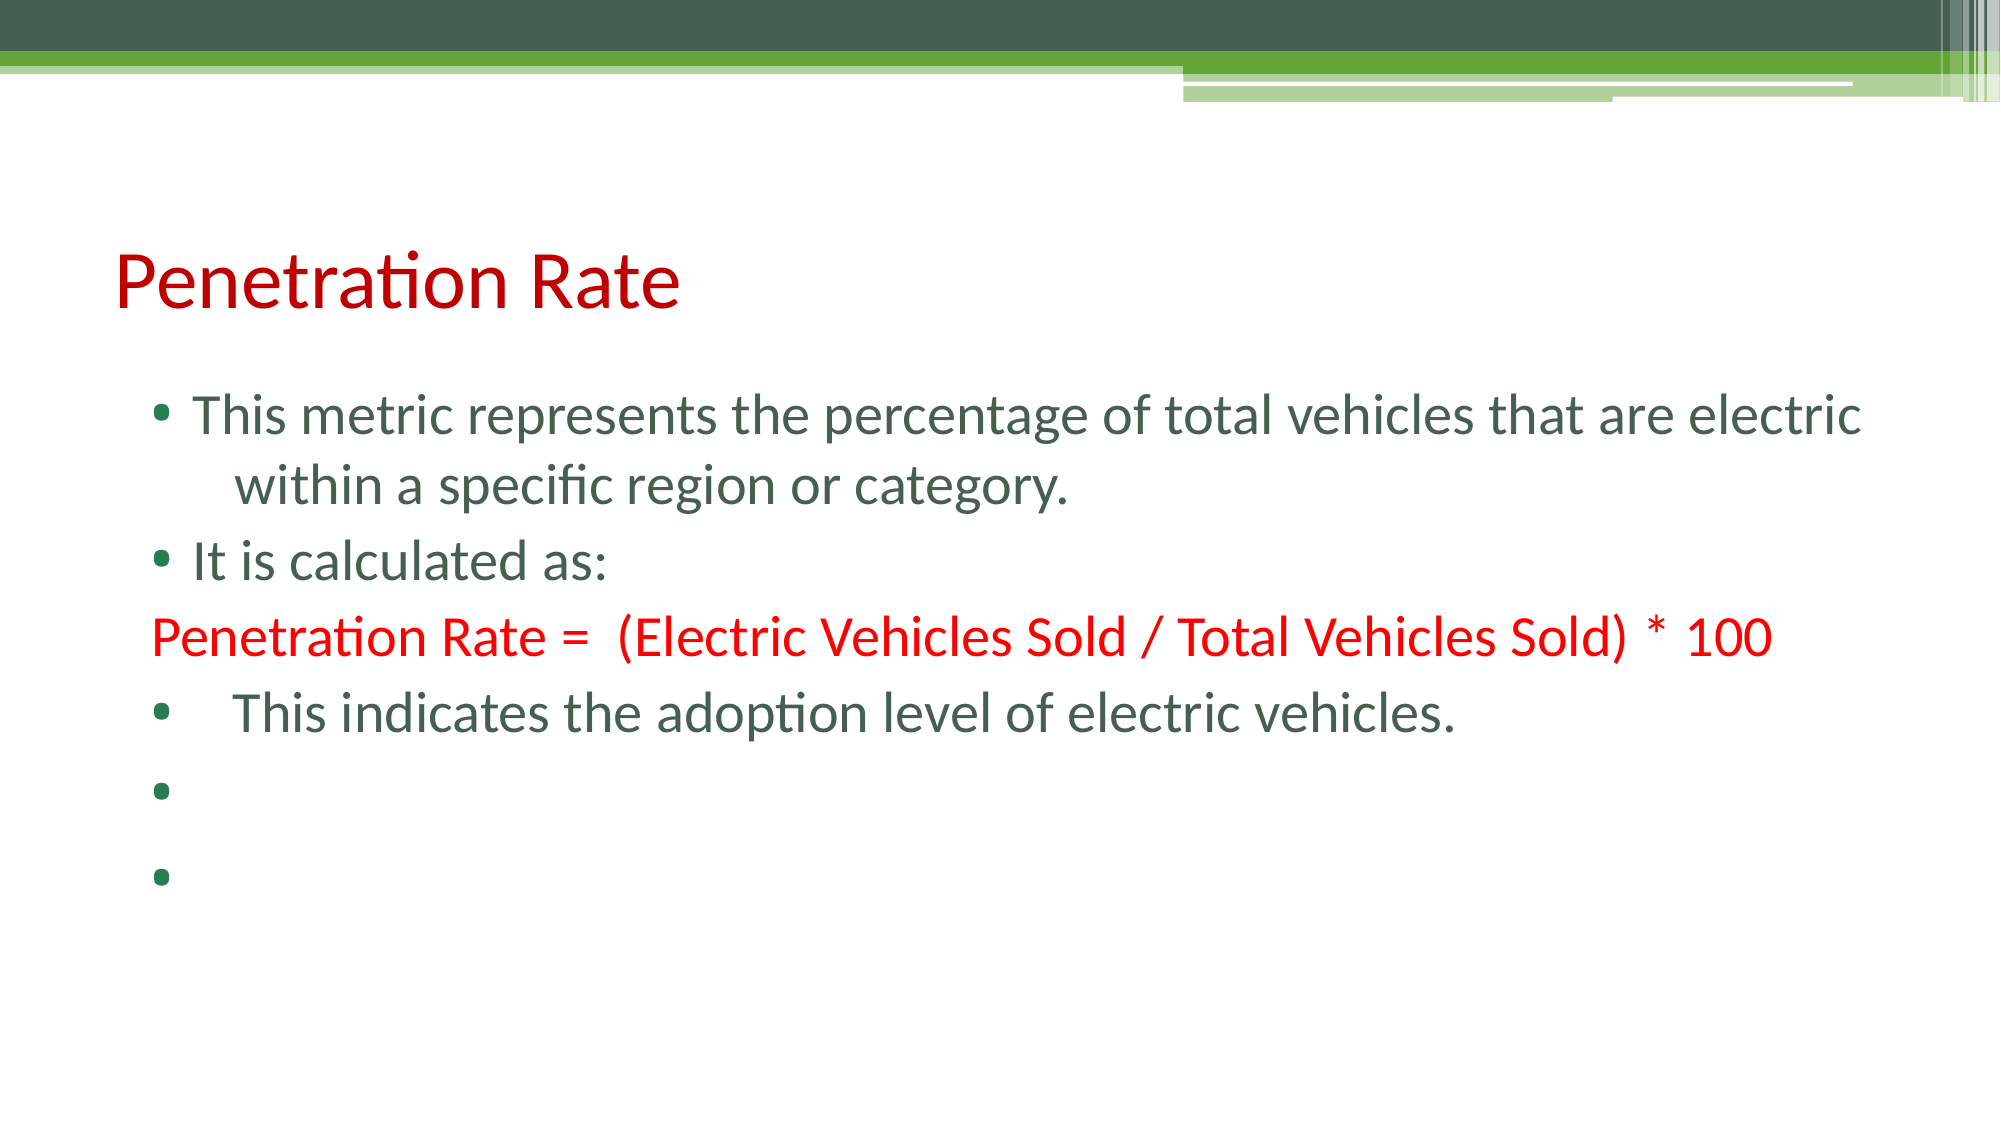

# Penetration Rate
This metric represents the percentage of total vehicles that are electric within a specific region or category.
It is calculated as:
Penetration Rate = (Electric Vehicles Sold / Total Vehicles Sold) * 100
 This indicates the adoption level of electric vehicles.